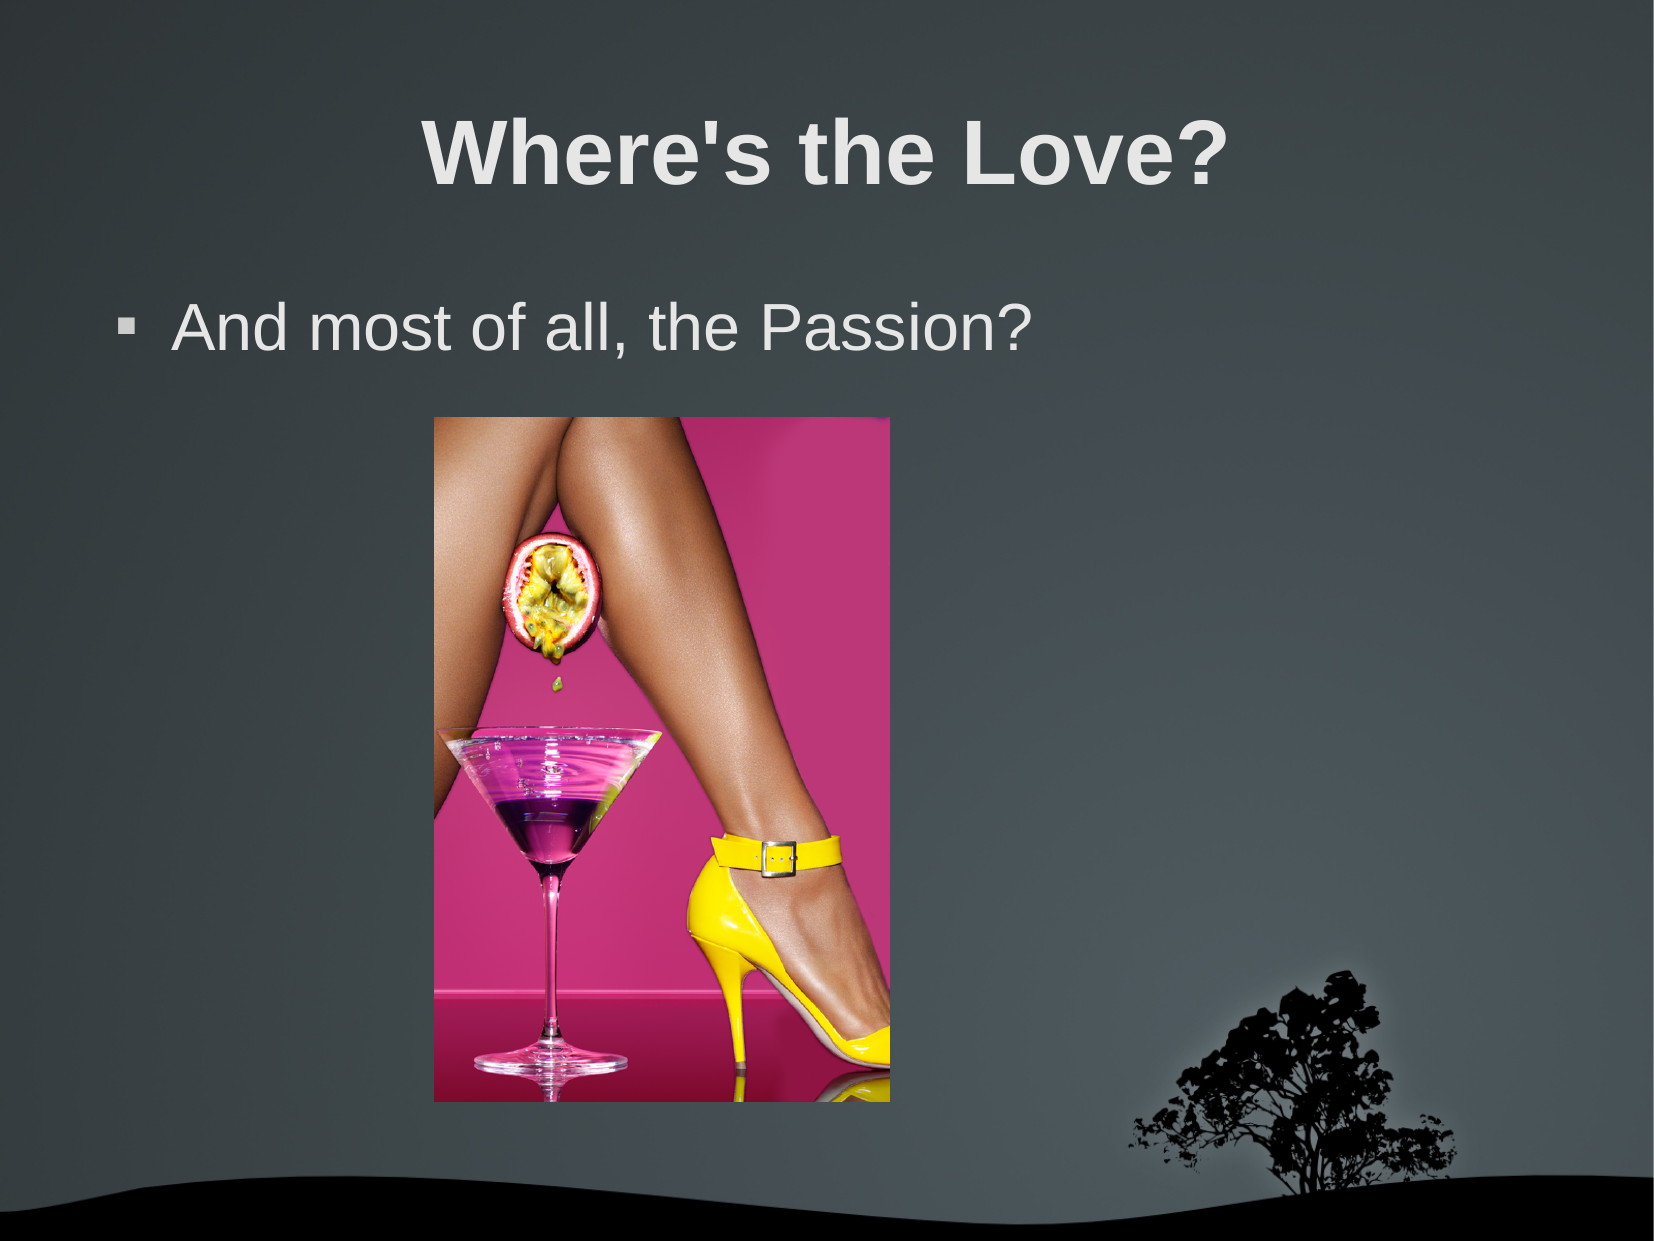

# Where's the Love?
And most of all, the Passion?